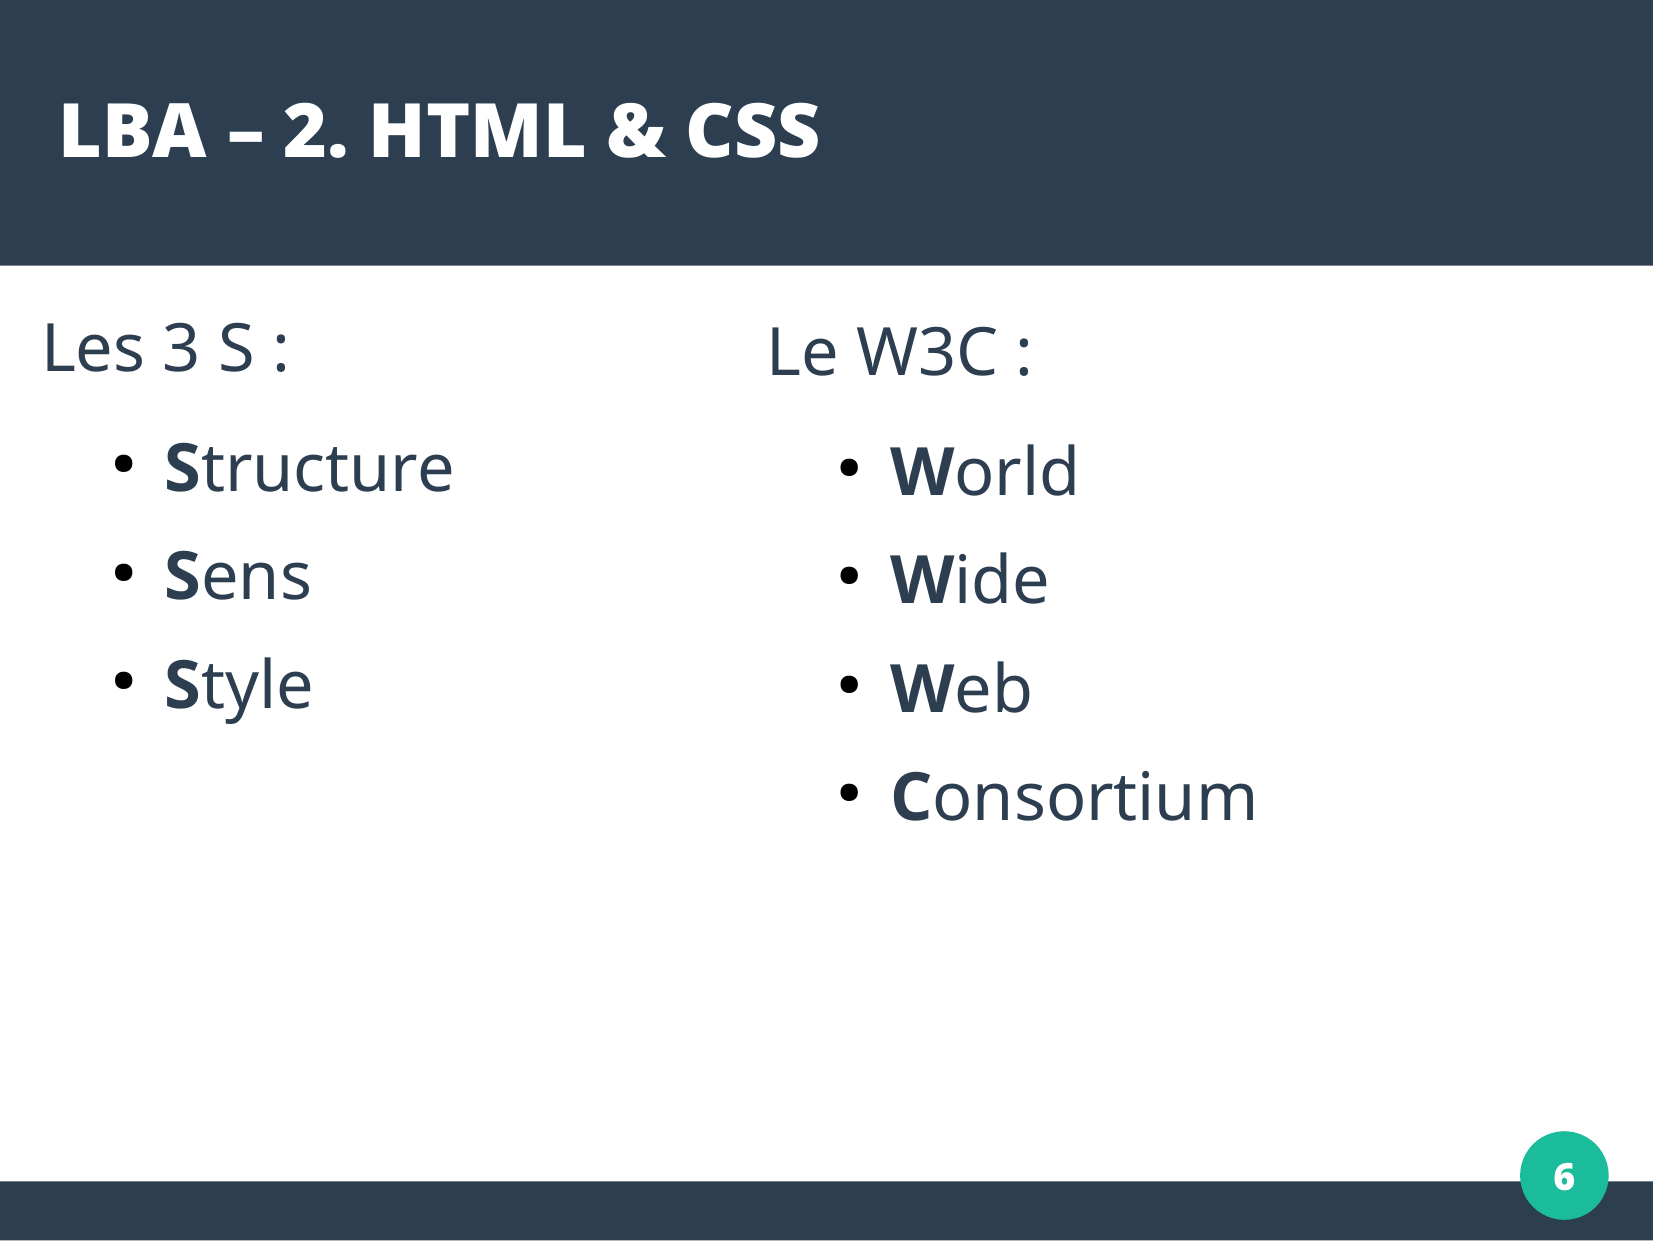

# LBA – 2. HTML & CSS
Les 3 S :
 Structure
 Sens
 Style
Le W3C :
 World
 Wide
 Web
 Consortium
6